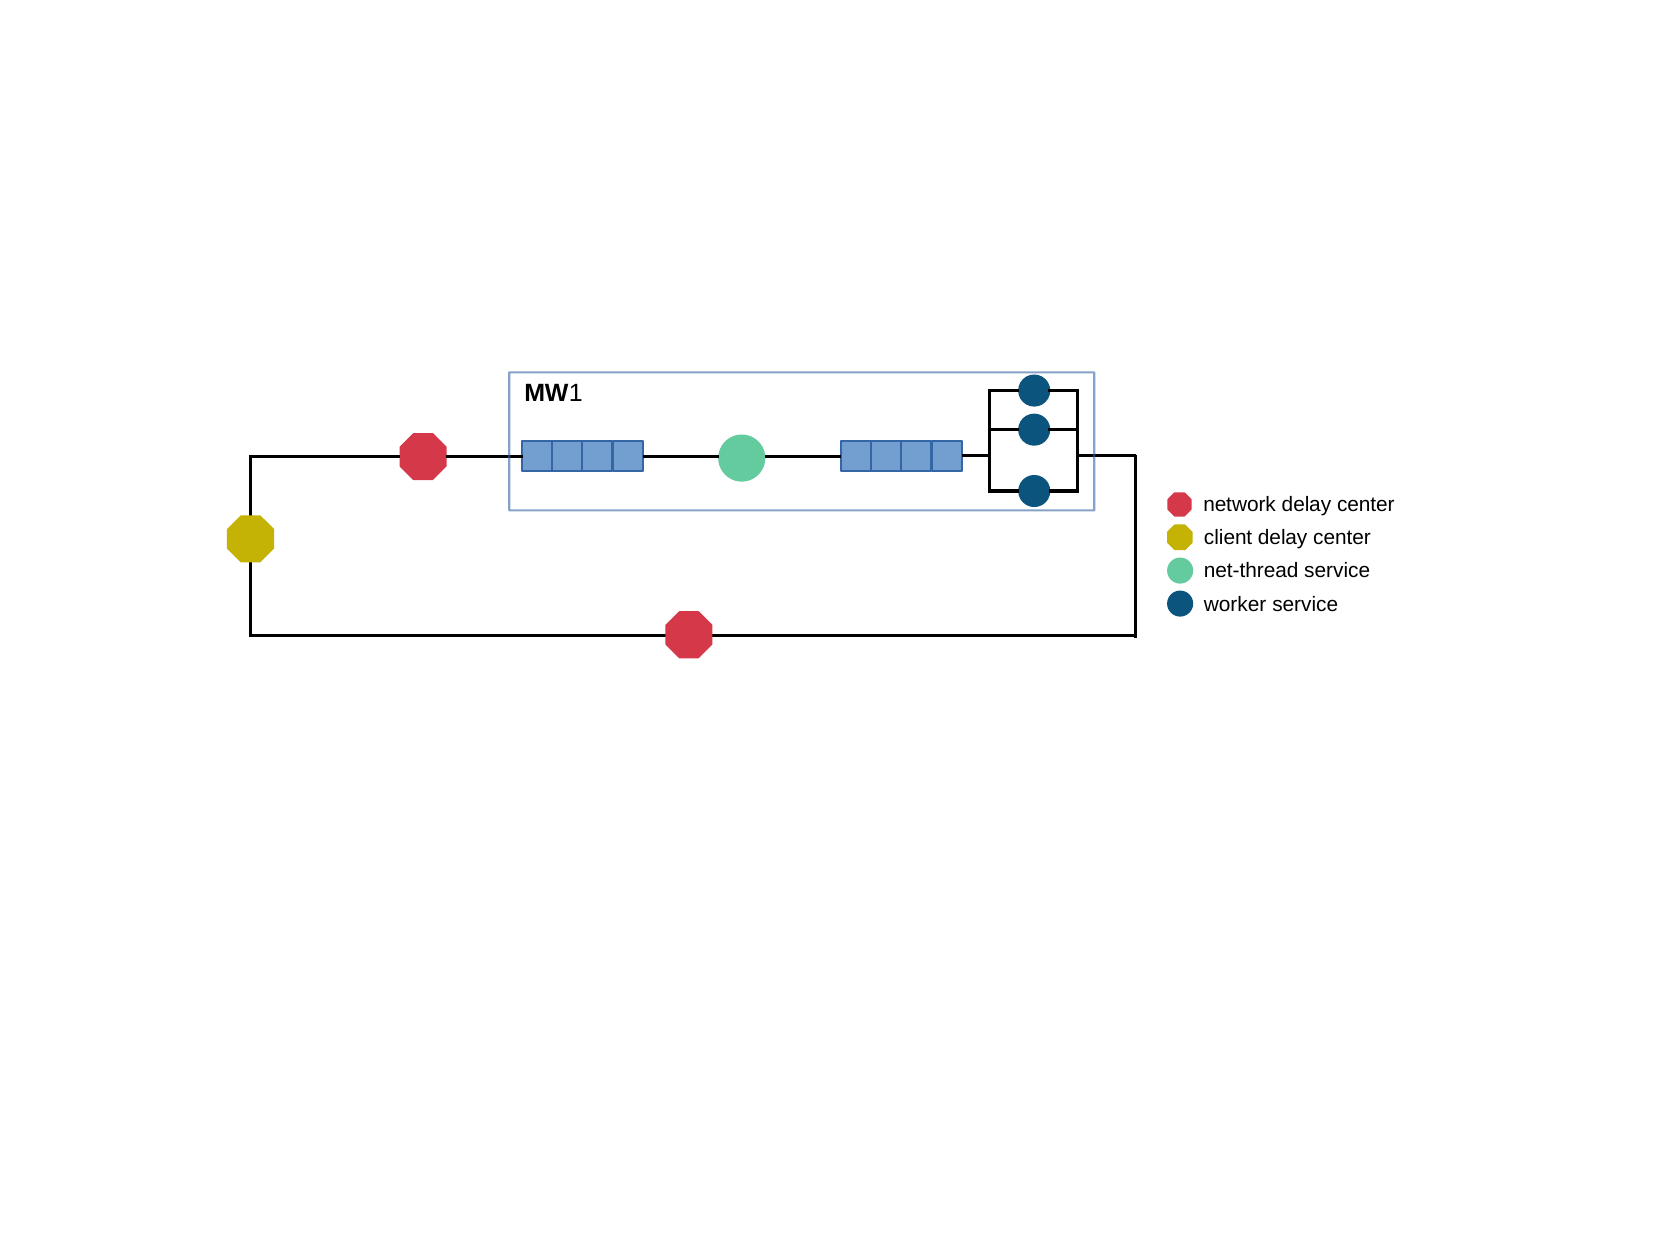

MW1
network delay center
client delay center
net-thread service
worker service